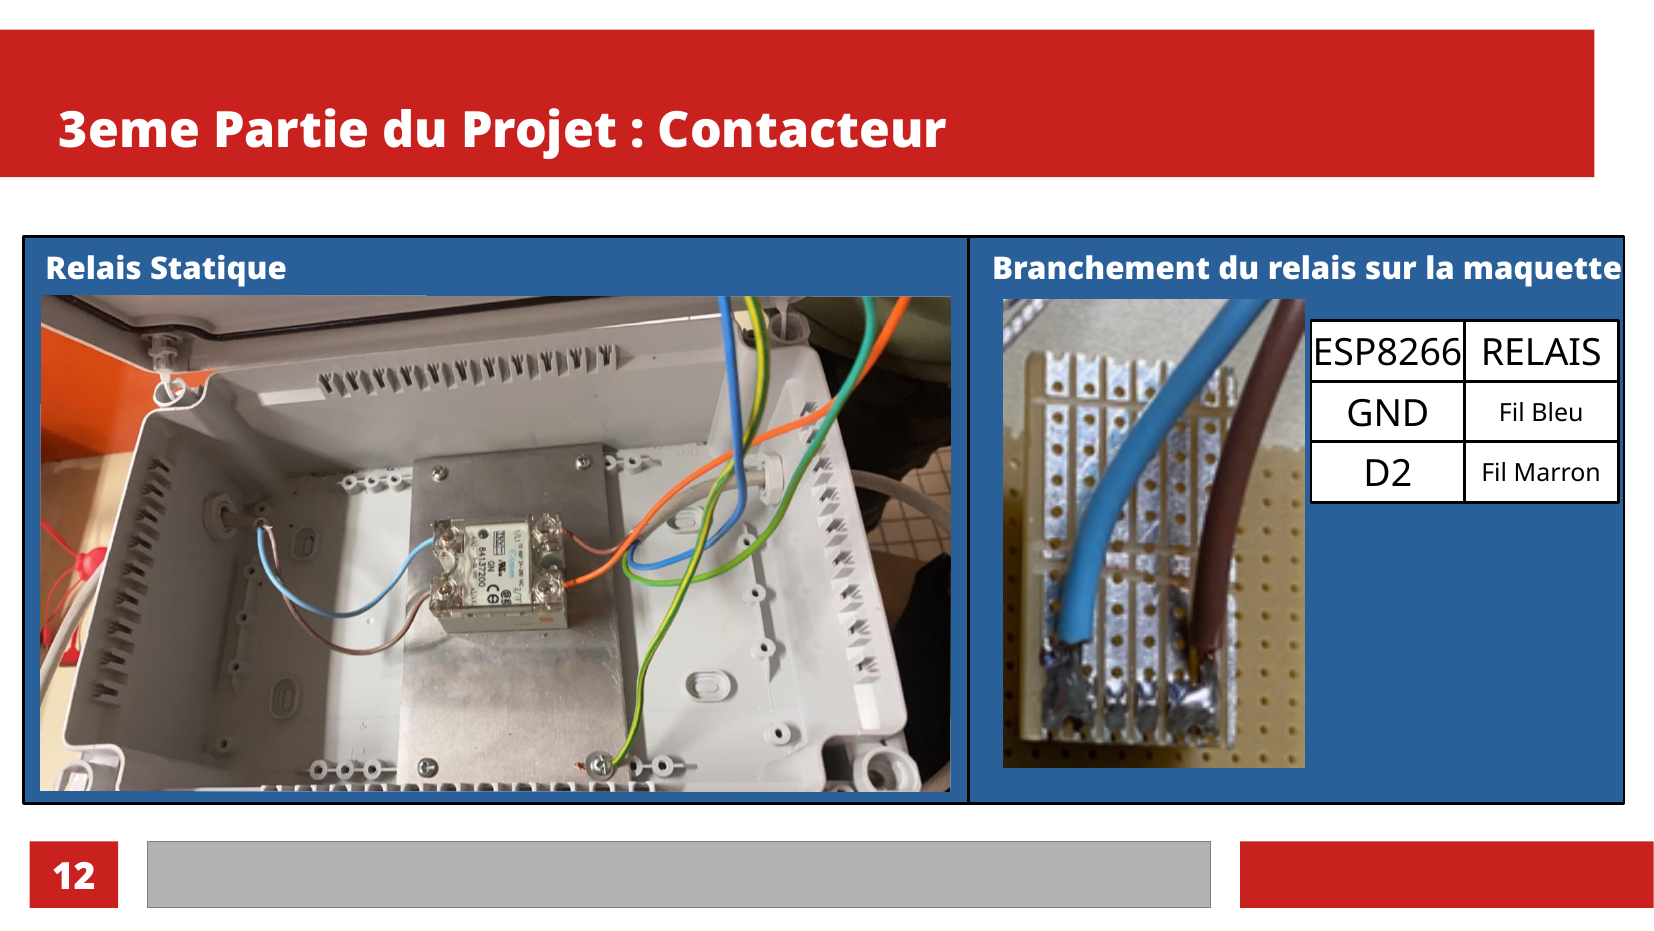

# 3eme Partie du Projet : Contacteur
Relais Statique
Branchement du relais sur la maquette
ESP8266
RELAIS
GND
Fil Bleu
D2
Fil Marron
12